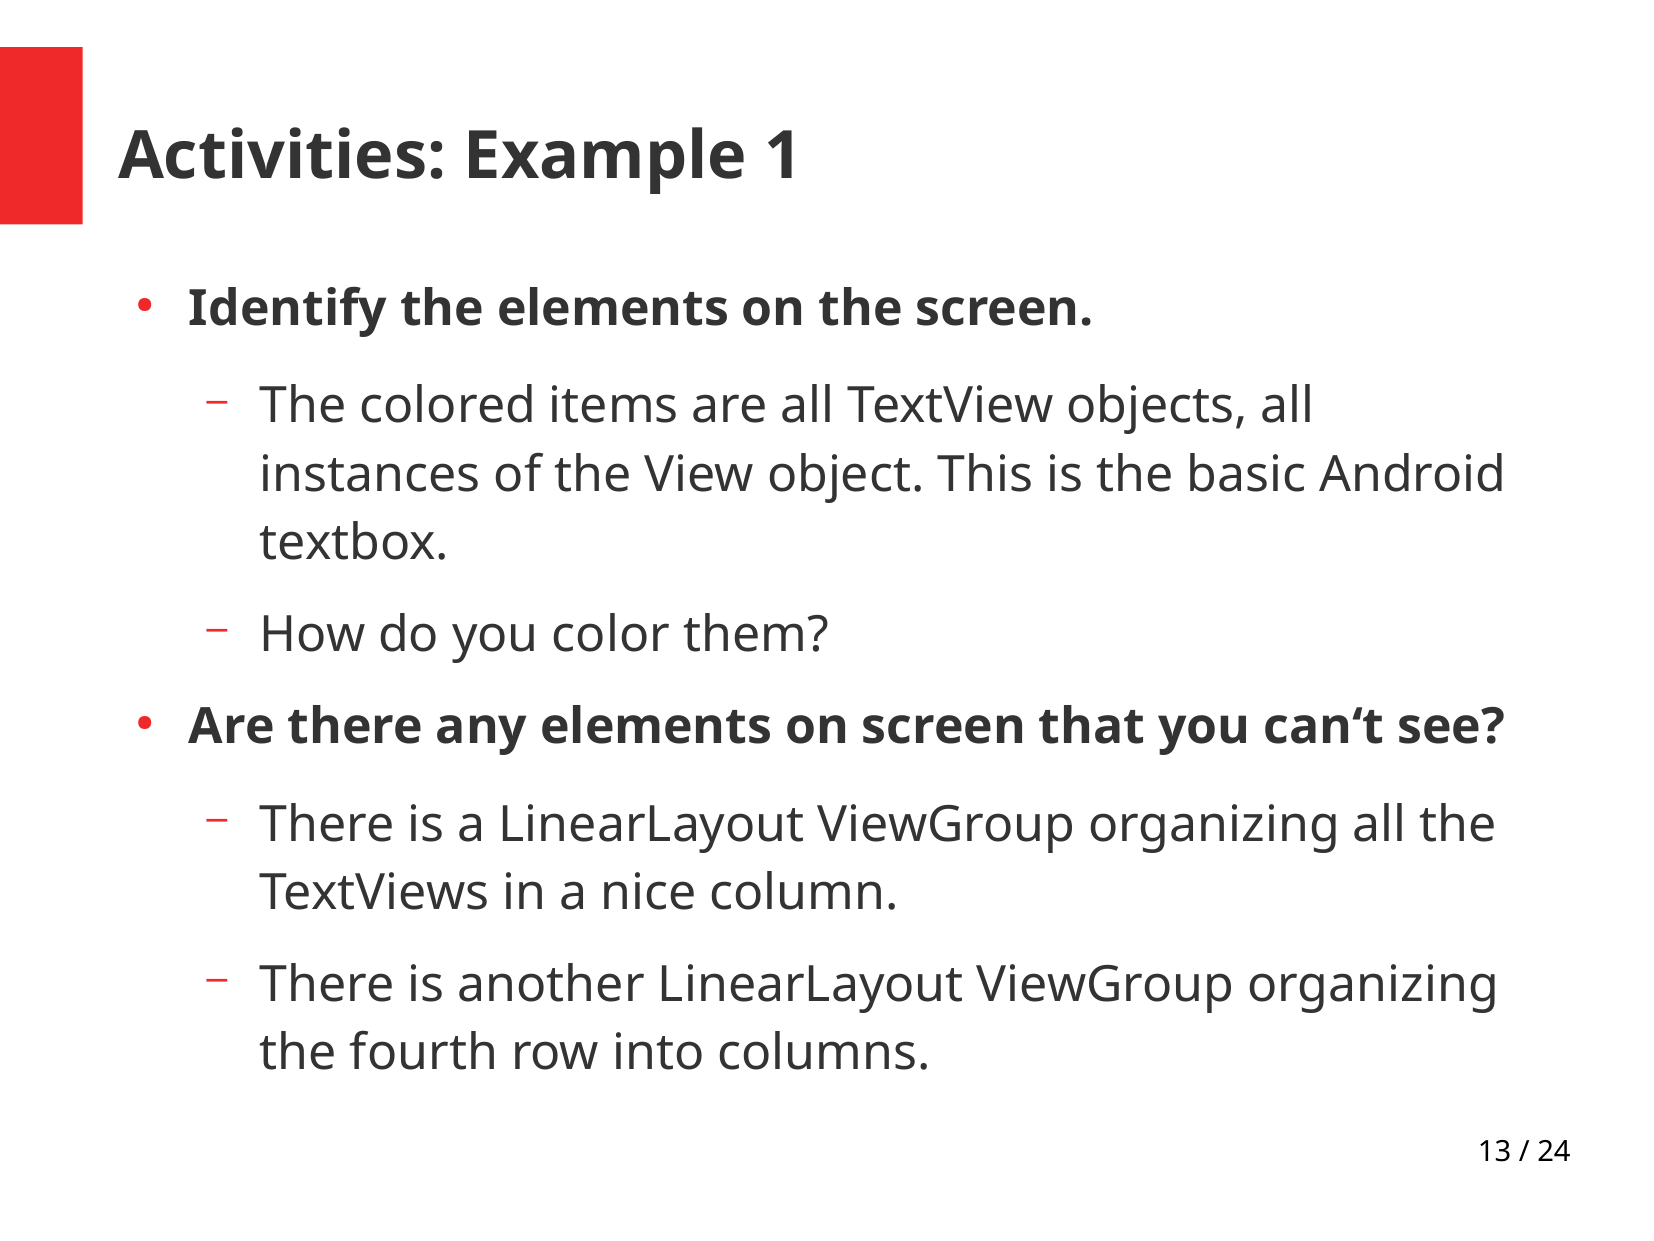

# Activities: Example 1
Identify the elements on the screen.
The colored items are all TextView objects, all instances of the View object. This is the basic Android textbox.
How do you color them?
Are there any elements on screen that you can‘t see?
There is a LinearLayout ViewGroup organizing all the TextViews in a nice column.
There is another LinearLayout ViewGroup organizing the fourth row into columns.
13